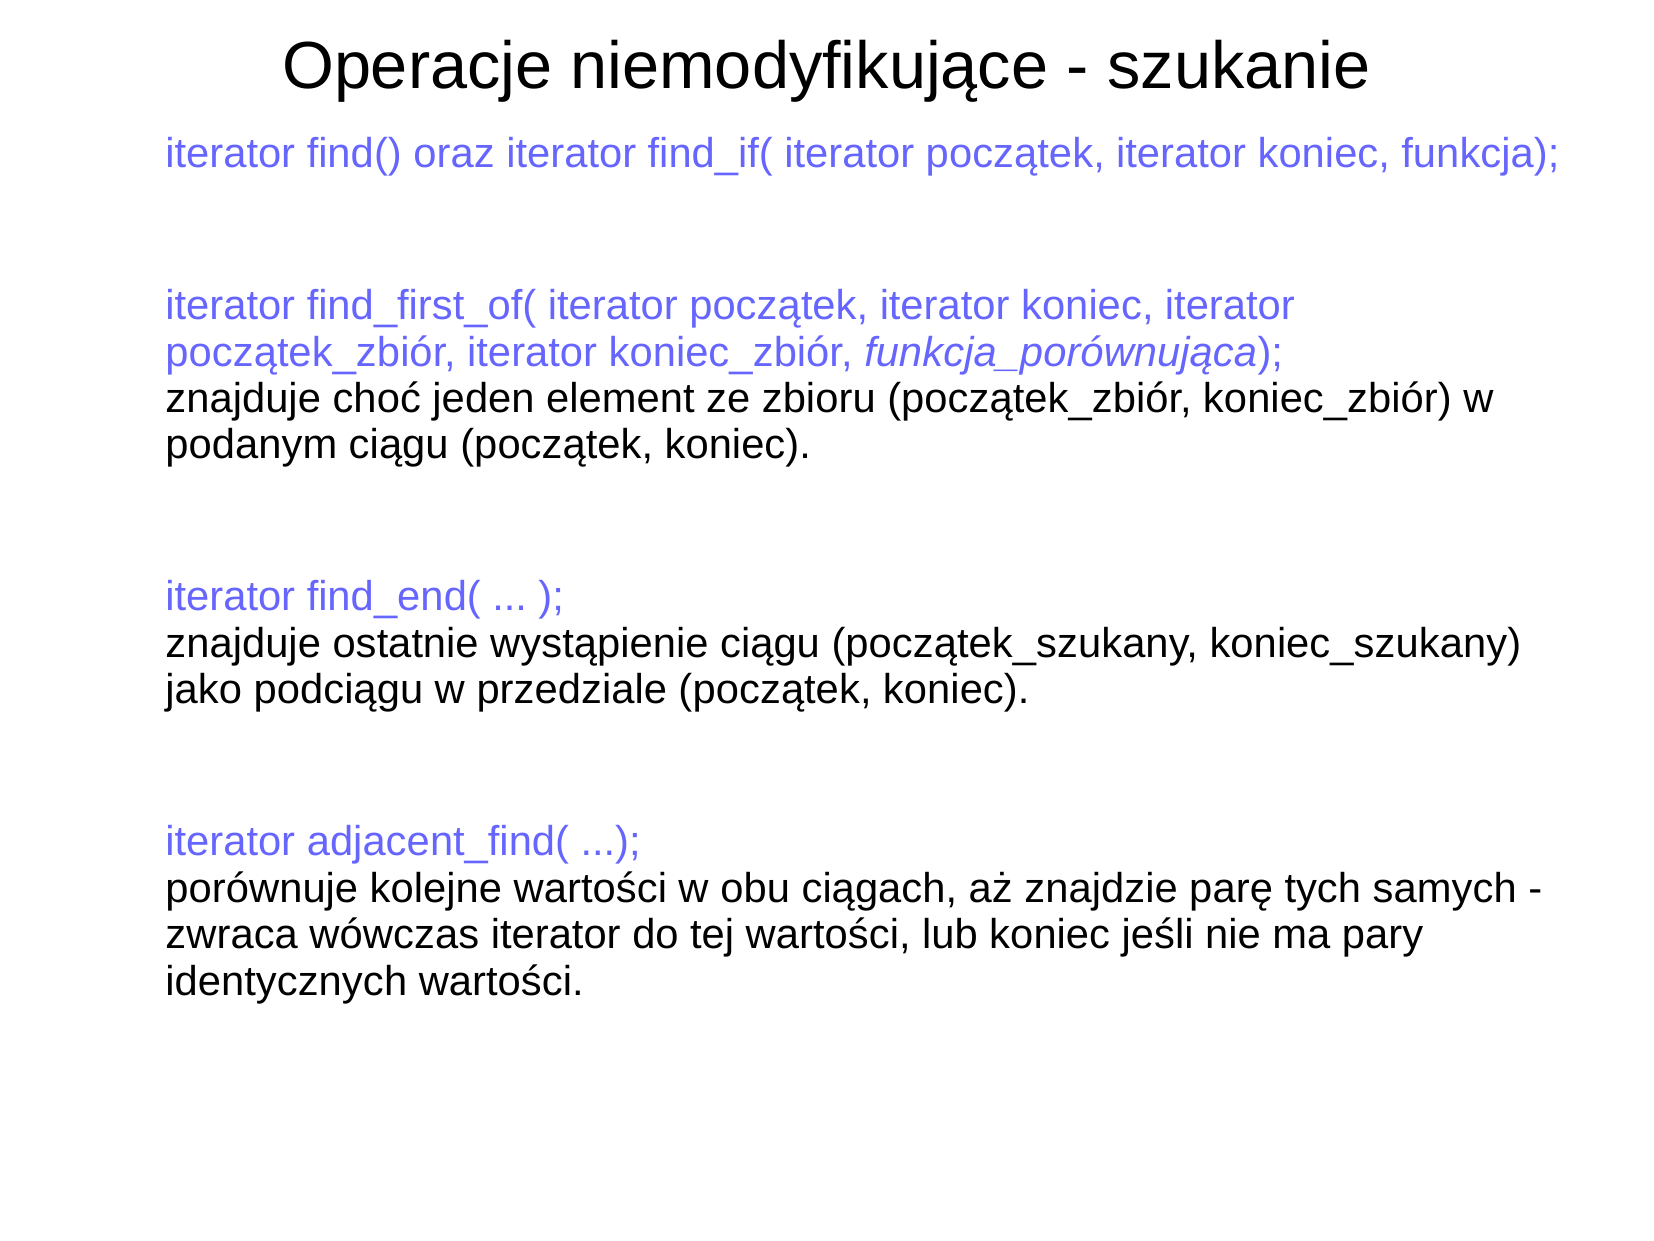

# Operacje niemodyfikujące - szukanie
iterator find() oraz iterator find_if( iterator początek, iterator koniec, funkcja);
iterator find_first_of( iterator początek, iterator koniec, iterator początek_zbiór, iterator koniec_zbiór, funkcja_porównująca); 		znajduje choć jeden element ze zbioru (początek_zbiór, koniec_zbiór) w podanym ciągu (początek, koniec).
iterator find_end( ... ); 							znajduje ostatnie wystąpienie ciągu (początek_szukany, koniec_szukany) jako podciągu w przedziale (początek, koniec).
iterator adjacent_find( ...);											porównuje kolejne wartości w obu ciągach, aż znajdzie parę tych samych - zwraca wówczas iterator do tej wartości, lub koniec jeśli nie ma pary identycznych wartości.